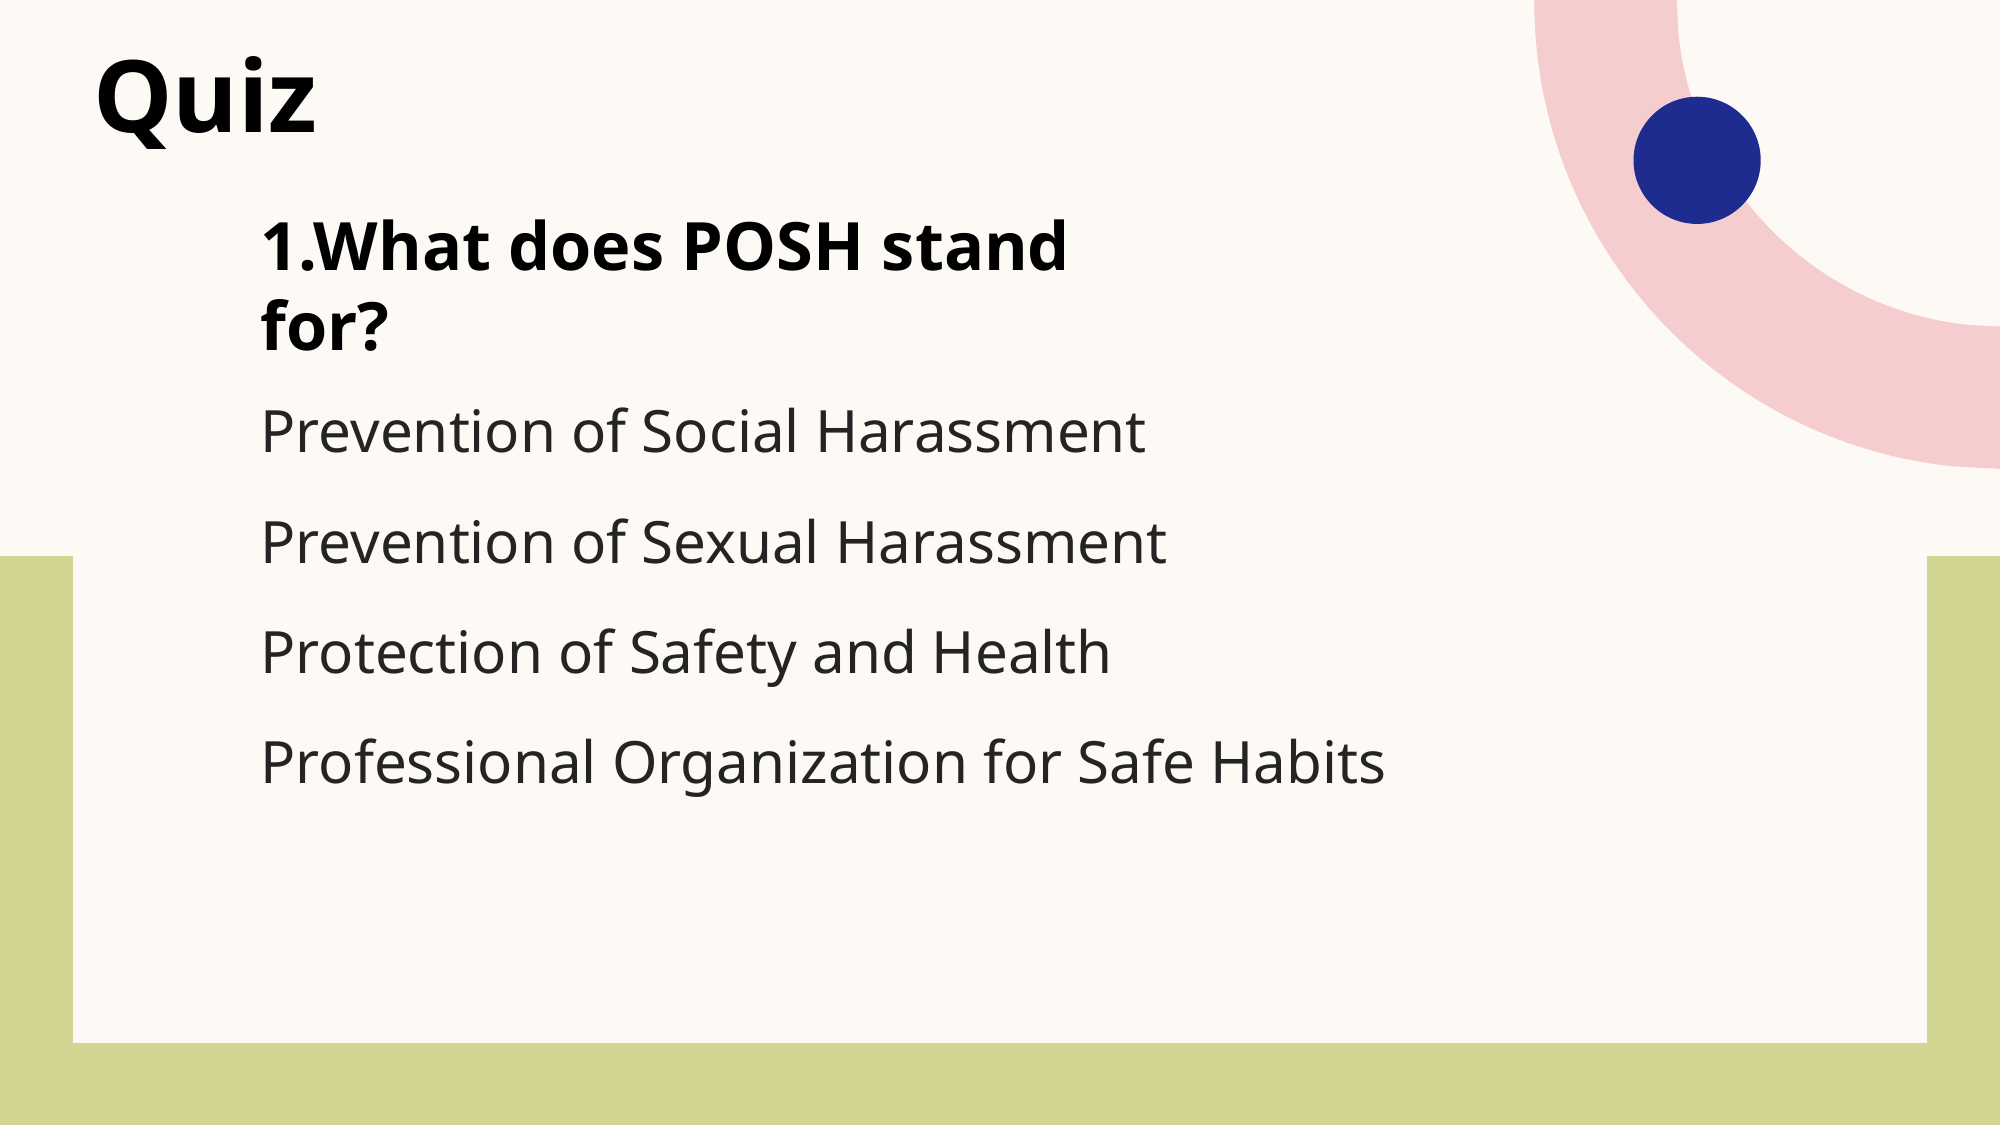

Quiz
1.What does POSH stand for?
Prevention of Social Harassment
Prevention of Sexual Harassment
Protection of Safety and Health
Professional Organization for Safe Habits